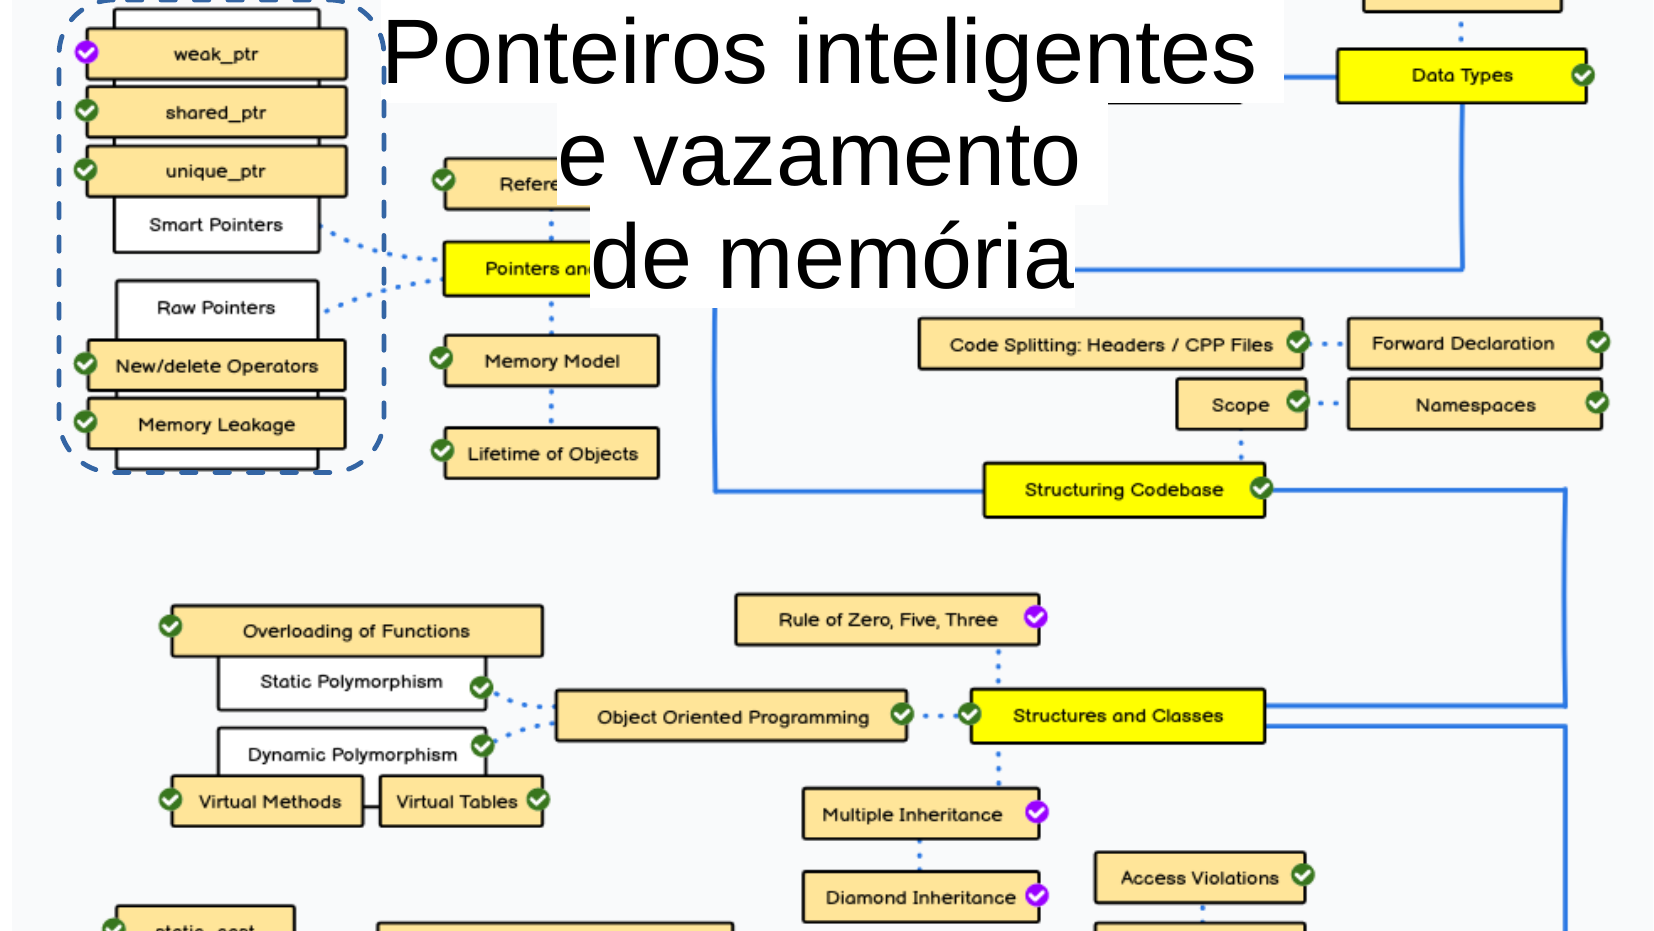

# Ponteiros inteligentes e vazamento de memória